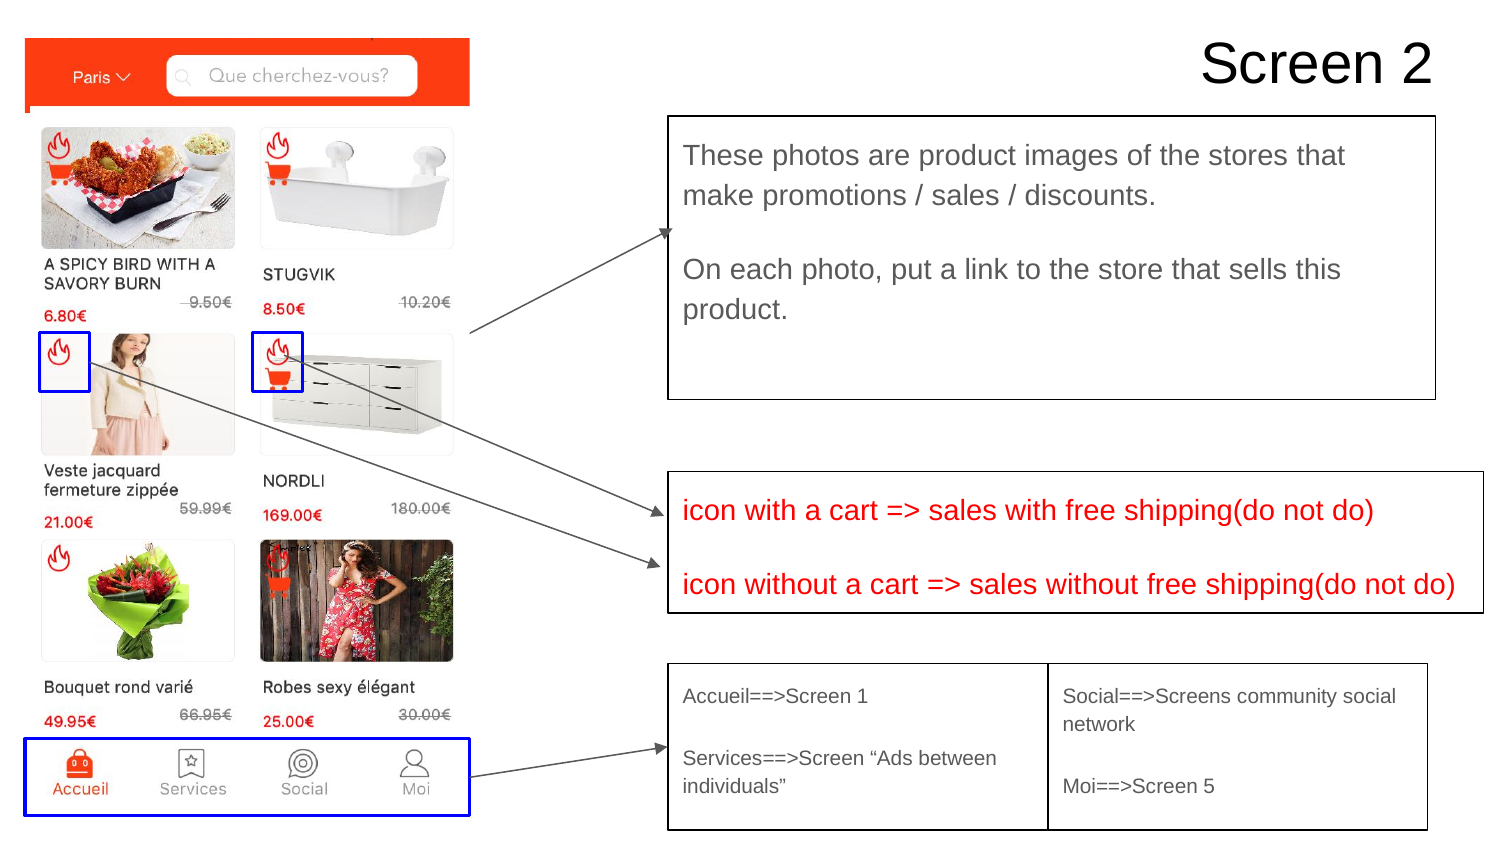

# Screen 2
These photos are product images of the stores that make promotions / sales / discounts.
On each photo, put a link to the store that sells this product.
icon with a cart => sales with free shipping(do not do)
icon without a cart => sales without free shipping(do not do)
Accueil==>Screen 1
Services==>Screen “Ads between individuals”
Social==>Screens community social network
Moi==>Screen 5